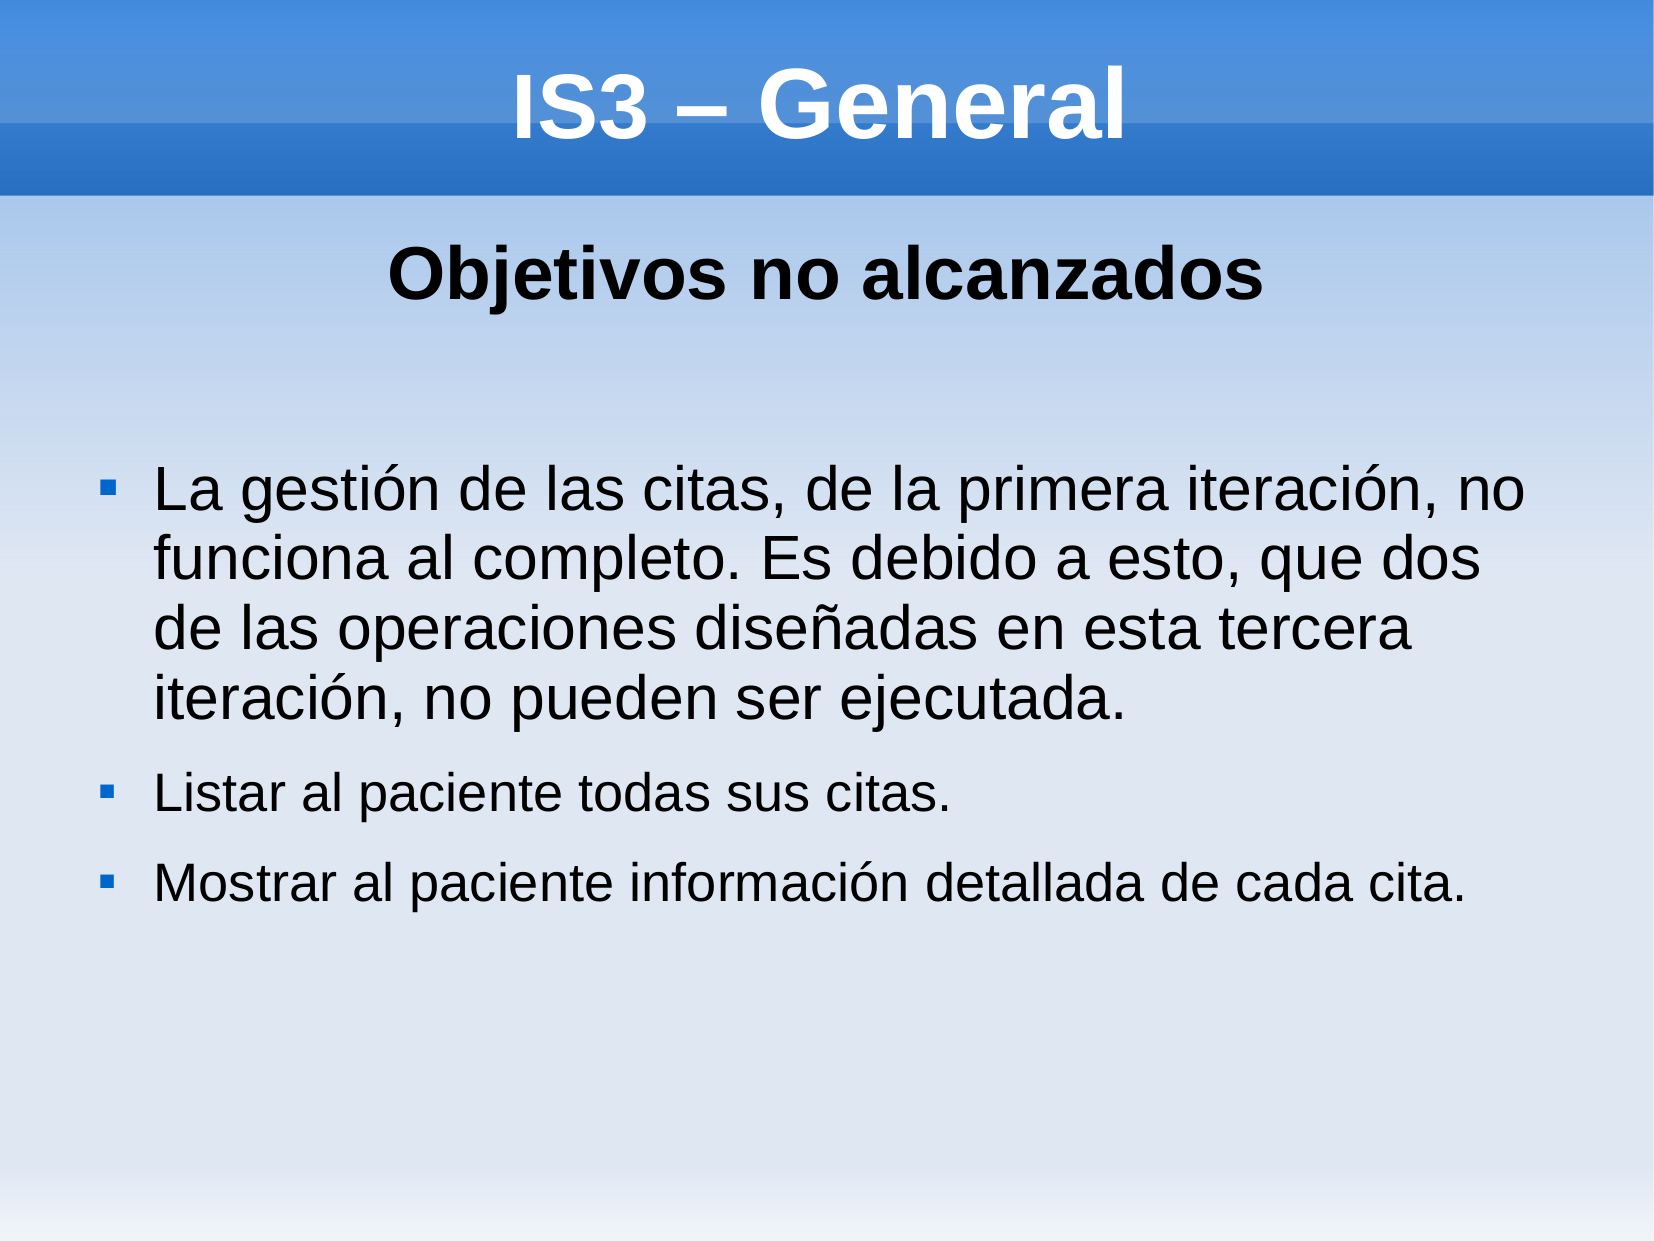

# IS3 – General
Objetivos no alcanzados
La gestión de las citas, de la primera iteración, no funciona al completo. Es debido a esto, que dos de las operaciones diseñadas en esta tercera iteración, no pueden ser ejecutada.
Listar al paciente todas sus citas.
Mostrar al paciente información detallada de cada cita.